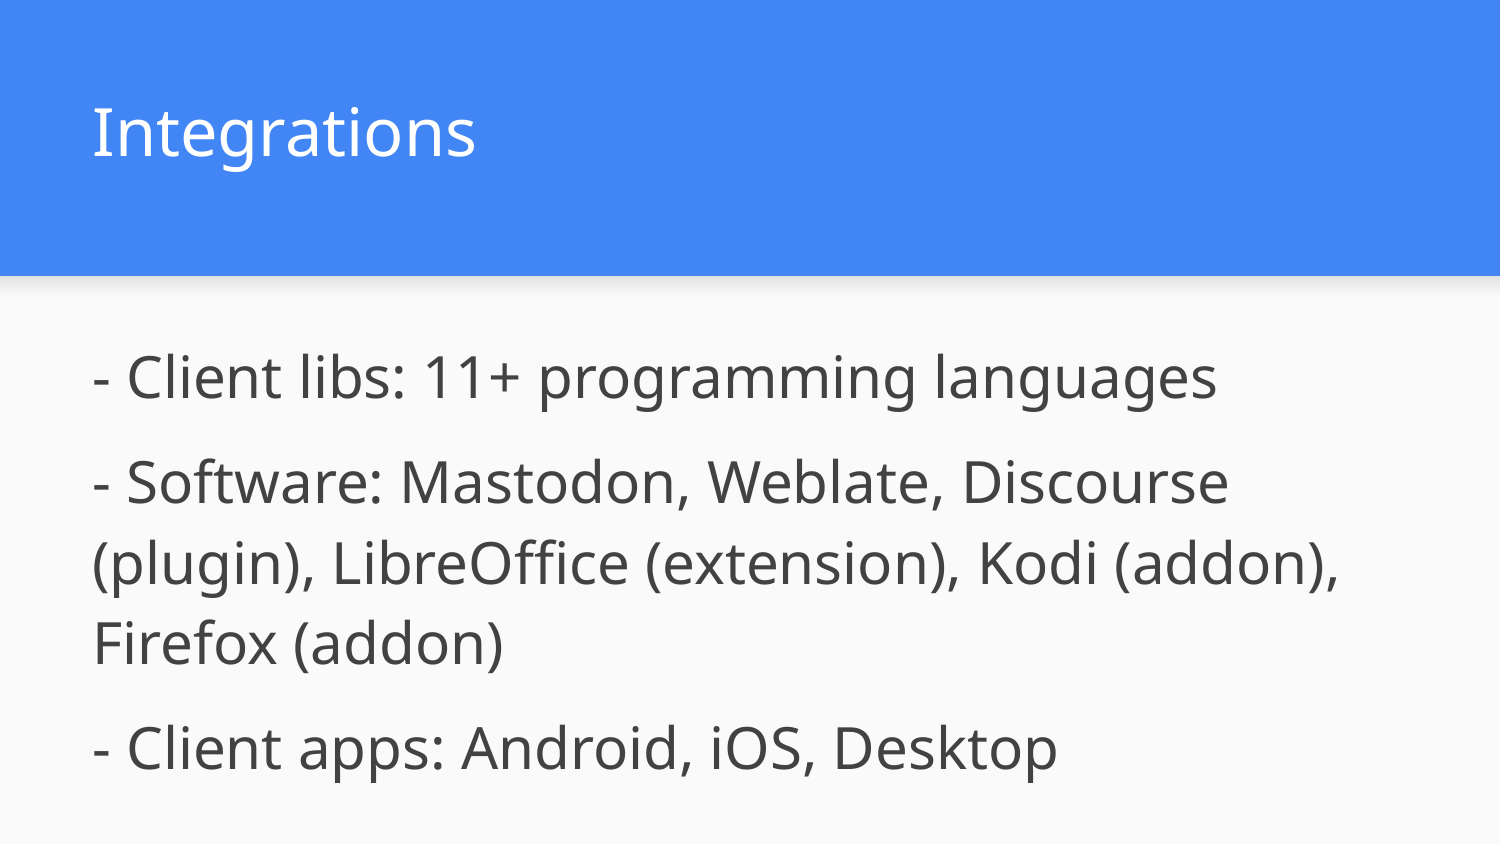

# Integrations
- Client libs: 11+ programming languages
- Software: Mastodon, Weblate, Discourse (plugin), LibreOffice (extension), Kodi (addon), Firefox (addon)
- Client apps: Android, iOS, Desktop